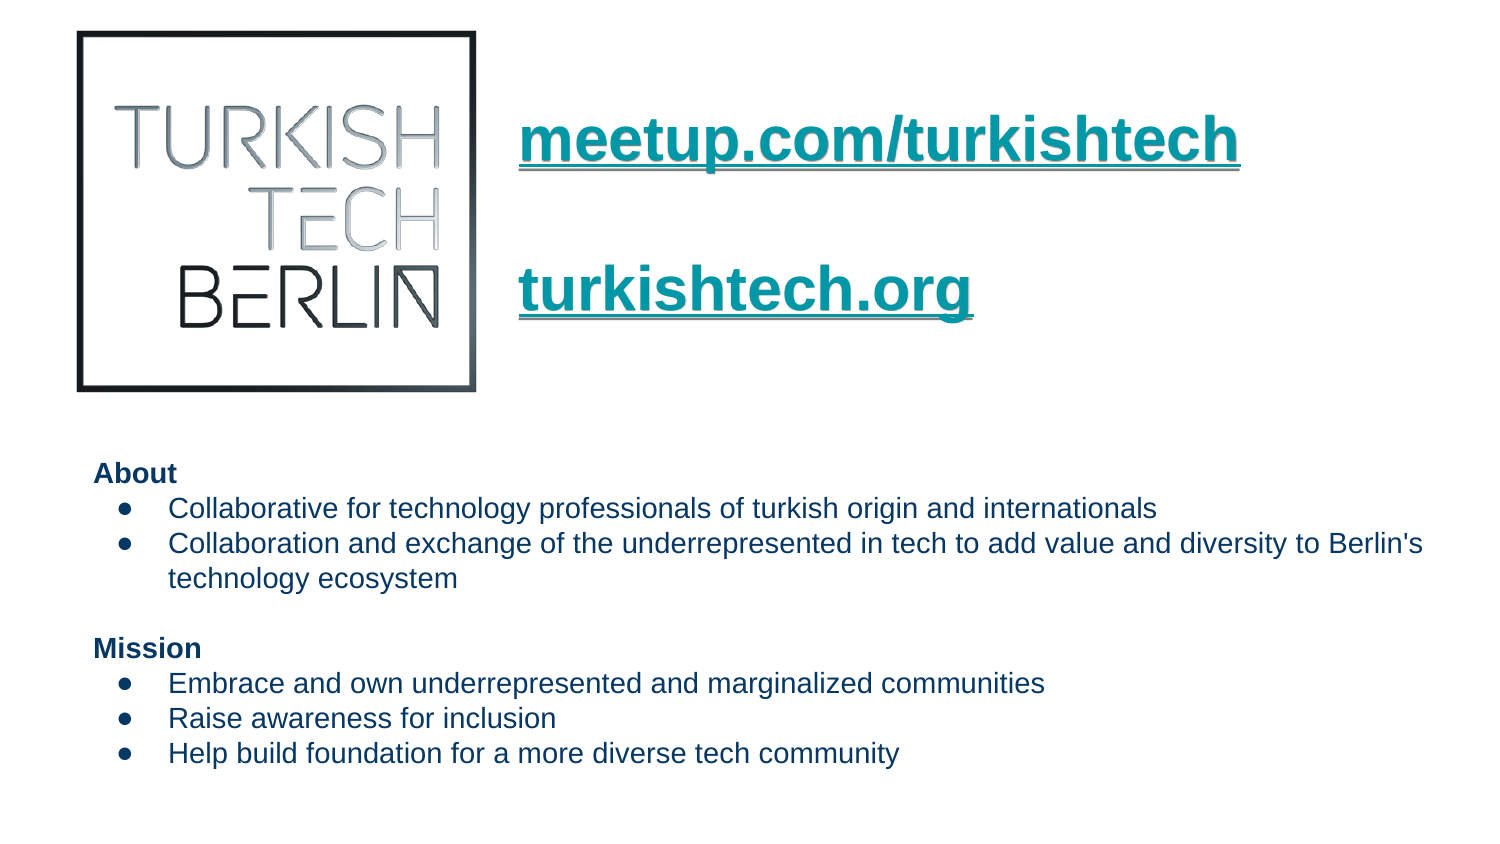

meetup.com/turkishtech
turkishtech.org
About
Collaborative for technology professionals of turkish origin and internationals
Collaboration and exchange of the underrepresented in tech to add value and diversity to Berlin's technology ecosystem
Mission
Embrace and own underrepresented and marginalized communities
Raise awareness for inclusion
Help build foundation for a more diverse tech community